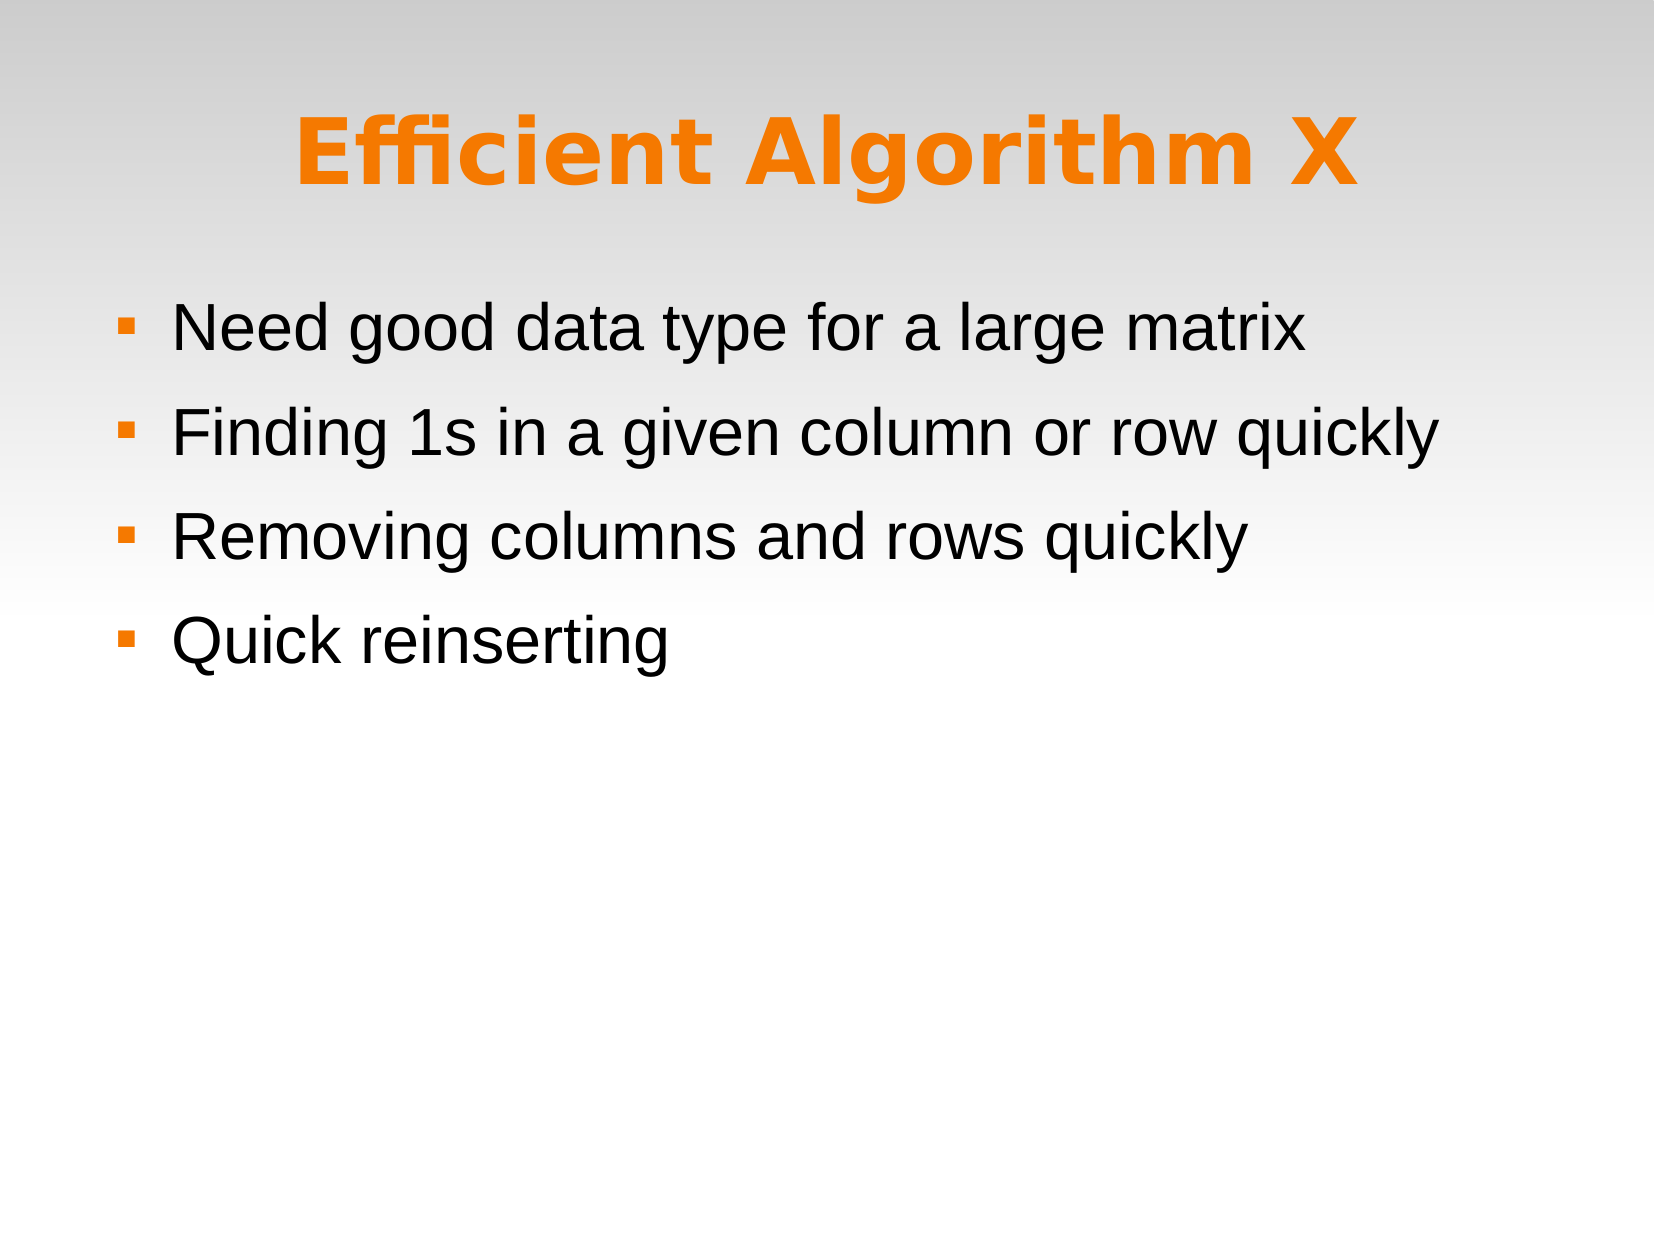

# Efficient Algorithm X
Need good data type for a large matrix
Finding 1s in a given column or row quickly
Removing columns and rows quickly
Quick reinserting